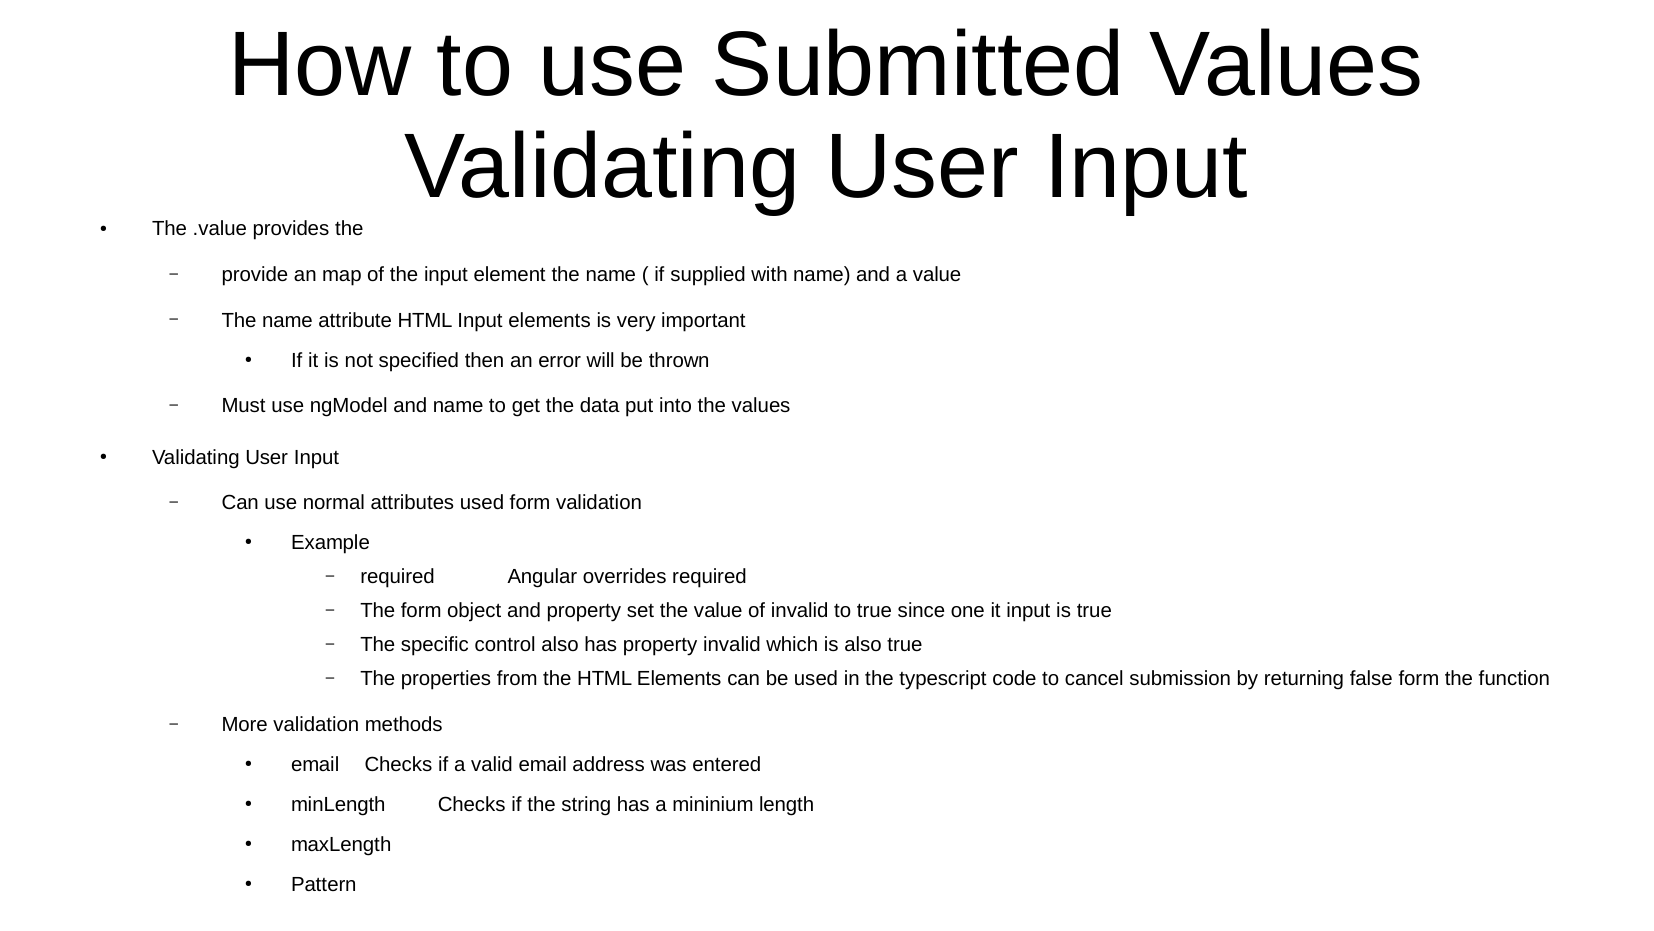

# How to use Submitted Values Validating User Input
The .value provides the
provide an map of the input element the name ( if supplied with name) and a value
The name attribute HTML Input elements is very important
If it is not specified then an error will be thrown
Must use ngModel and name to get the data put into the values
Validating User Input
Can use normal attributes used form validation
Example
required 	Angular overrides required
The form object and property set the value of invalid to true since one it input is true
The specific control also has property invalid which is also true
The properties from the HTML Elements can be used in the typescript code to cancel submission by returning false form the function
More validation methods
email 			Checks if a valid email address was entered
minLength		Checks if the string has a mininium length
maxLength
Pattern